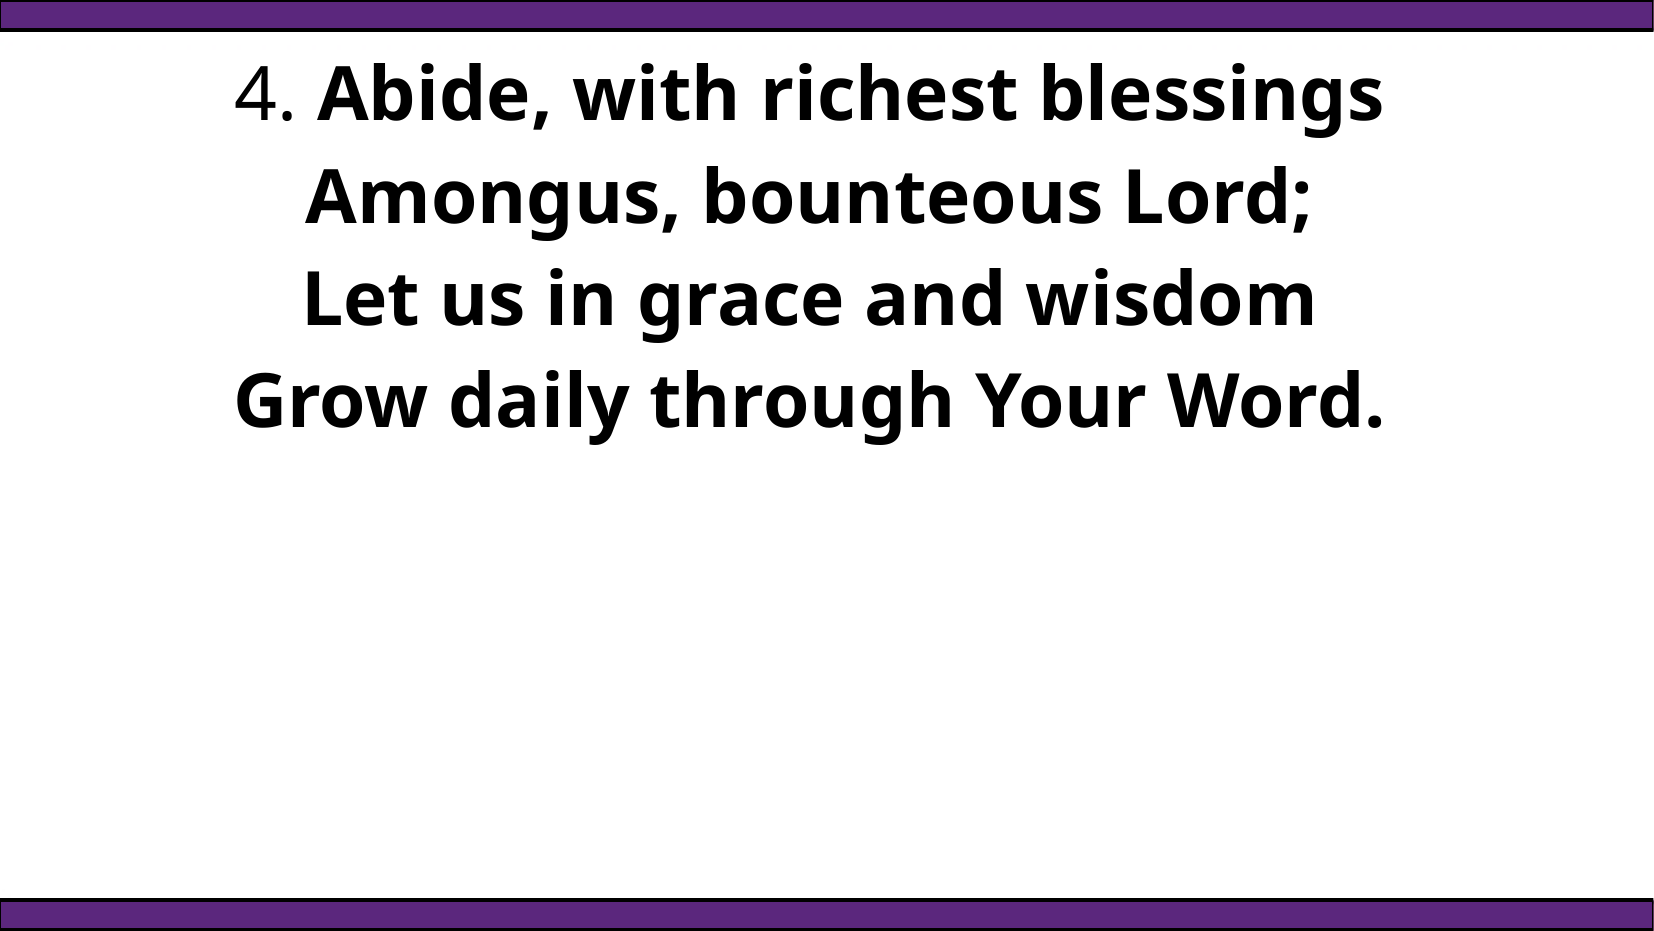

4. Abide, with richest blessings
Amongus, bounteous Lord;
Let us in grace and wisdom
Grow daily through Your Word.